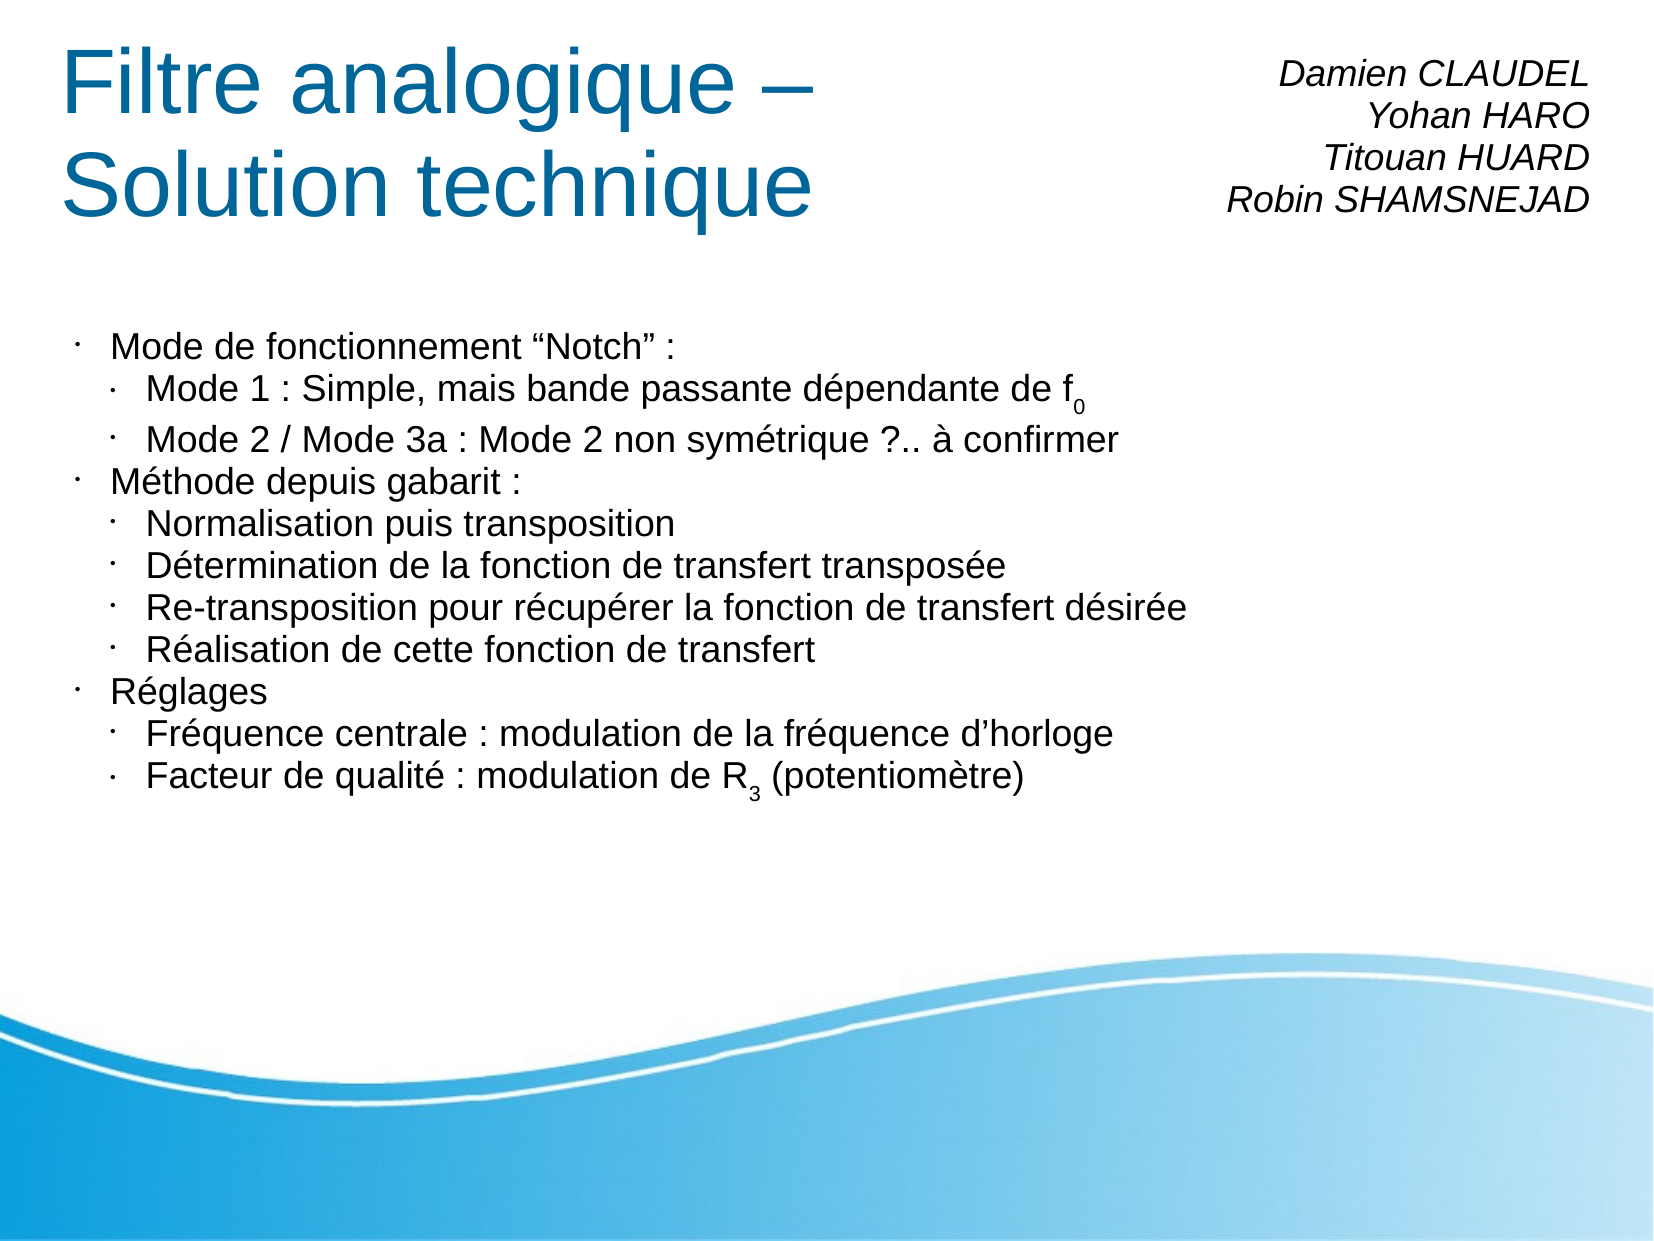

# Filtre analogique – Solution technique
Damien CLAUDEL
Yohan HARO
Titouan HUARD
Robin SHAMSNEJAD
Mode de fonctionnement “Notch” :
Mode 1 : Simple, mais bande passante dépendante de f0
Mode 2 / Mode 3a : Mode 2 non symétrique ?.. à confirmer
Méthode depuis gabarit :
Normalisation puis transposition
Détermination de la fonction de transfert transposée
Re-transposition pour récupérer la fonction de transfert désirée
Réalisation de cette fonction de transfert
Réglages
Fréquence centrale : modulation de la fréquence d’horloge
Facteur de qualité : modulation de R3 (potentiomètre)